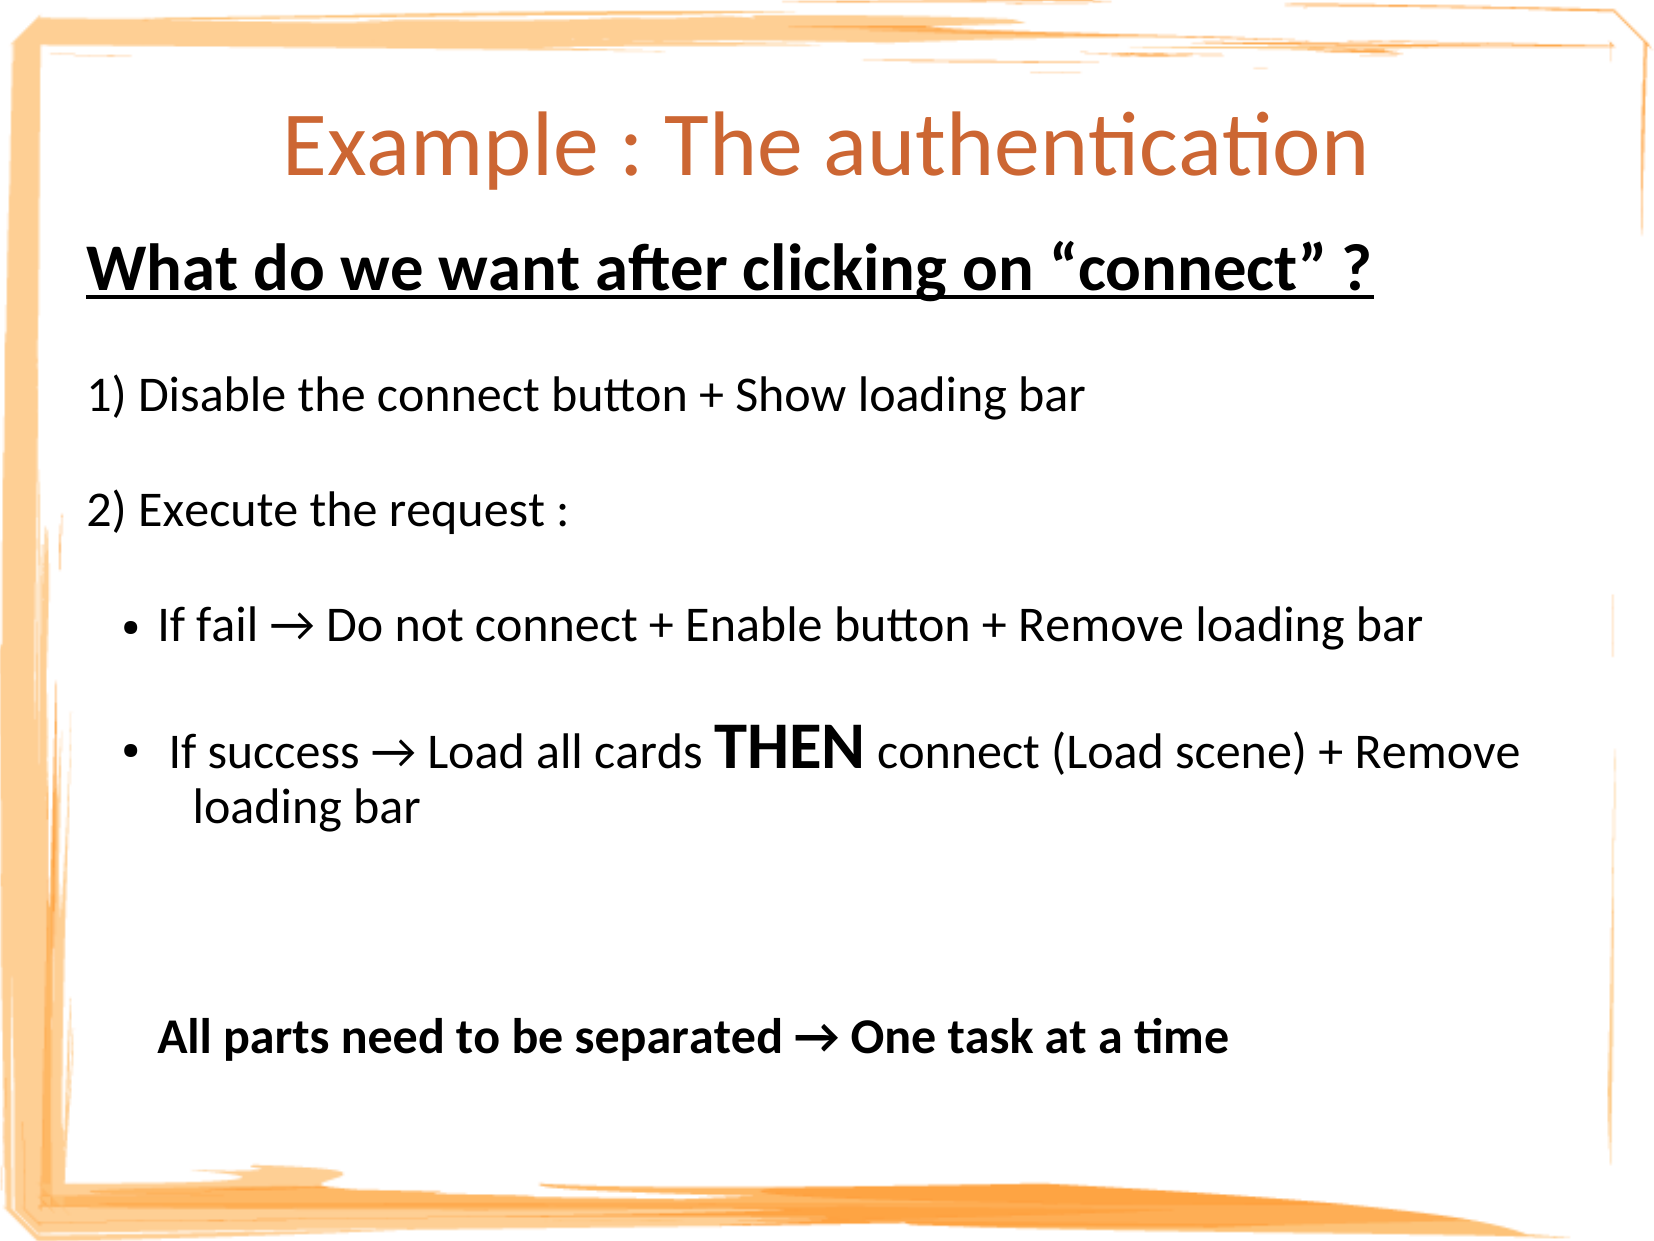

# Example : The authentication
What do we want after clicking on “connect” ?
 Disable the connect button + Show loading bar
 Execute the request :
If fail → Do not connect + Enable button + Remove loading bar
 If success → Load all cards THEN connect (Load scene) + Remove loading bar
All parts need to be separated → One task at a time